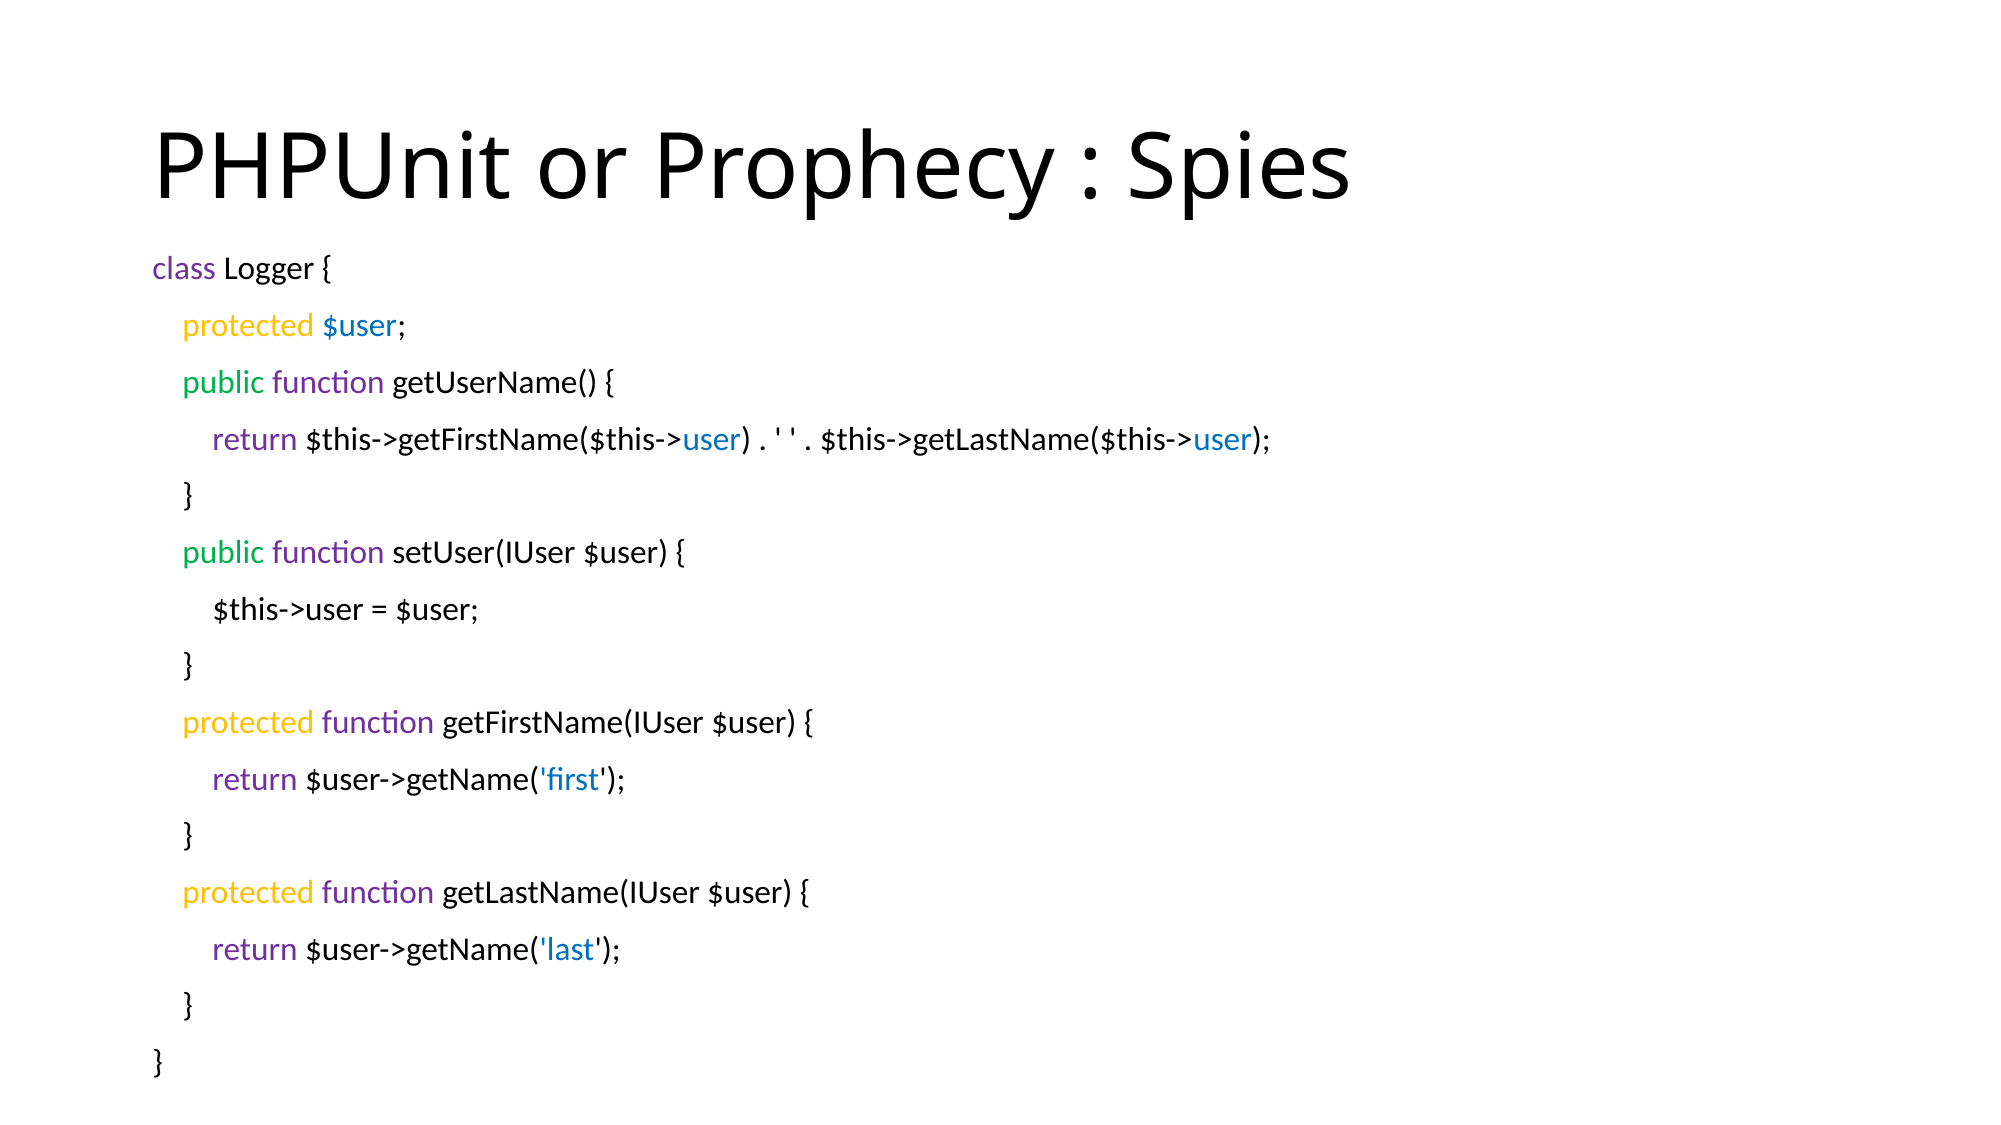

# PHPUnit or Prophecy : Spies
class Logger {
 protected $user;
 public function getUserName() {
 return $this->getFirstName($this->user) . ' ' . $this->getLastName($this->user);
 }
 public function setUser(IUser $user) {
 $this->user = $user;
 }
 protected function getFirstName(IUser $user) {
 return $user->getName('first');
 }
 protected function getLastName(IUser $user) {
 return $user->getName('last');
 }
}